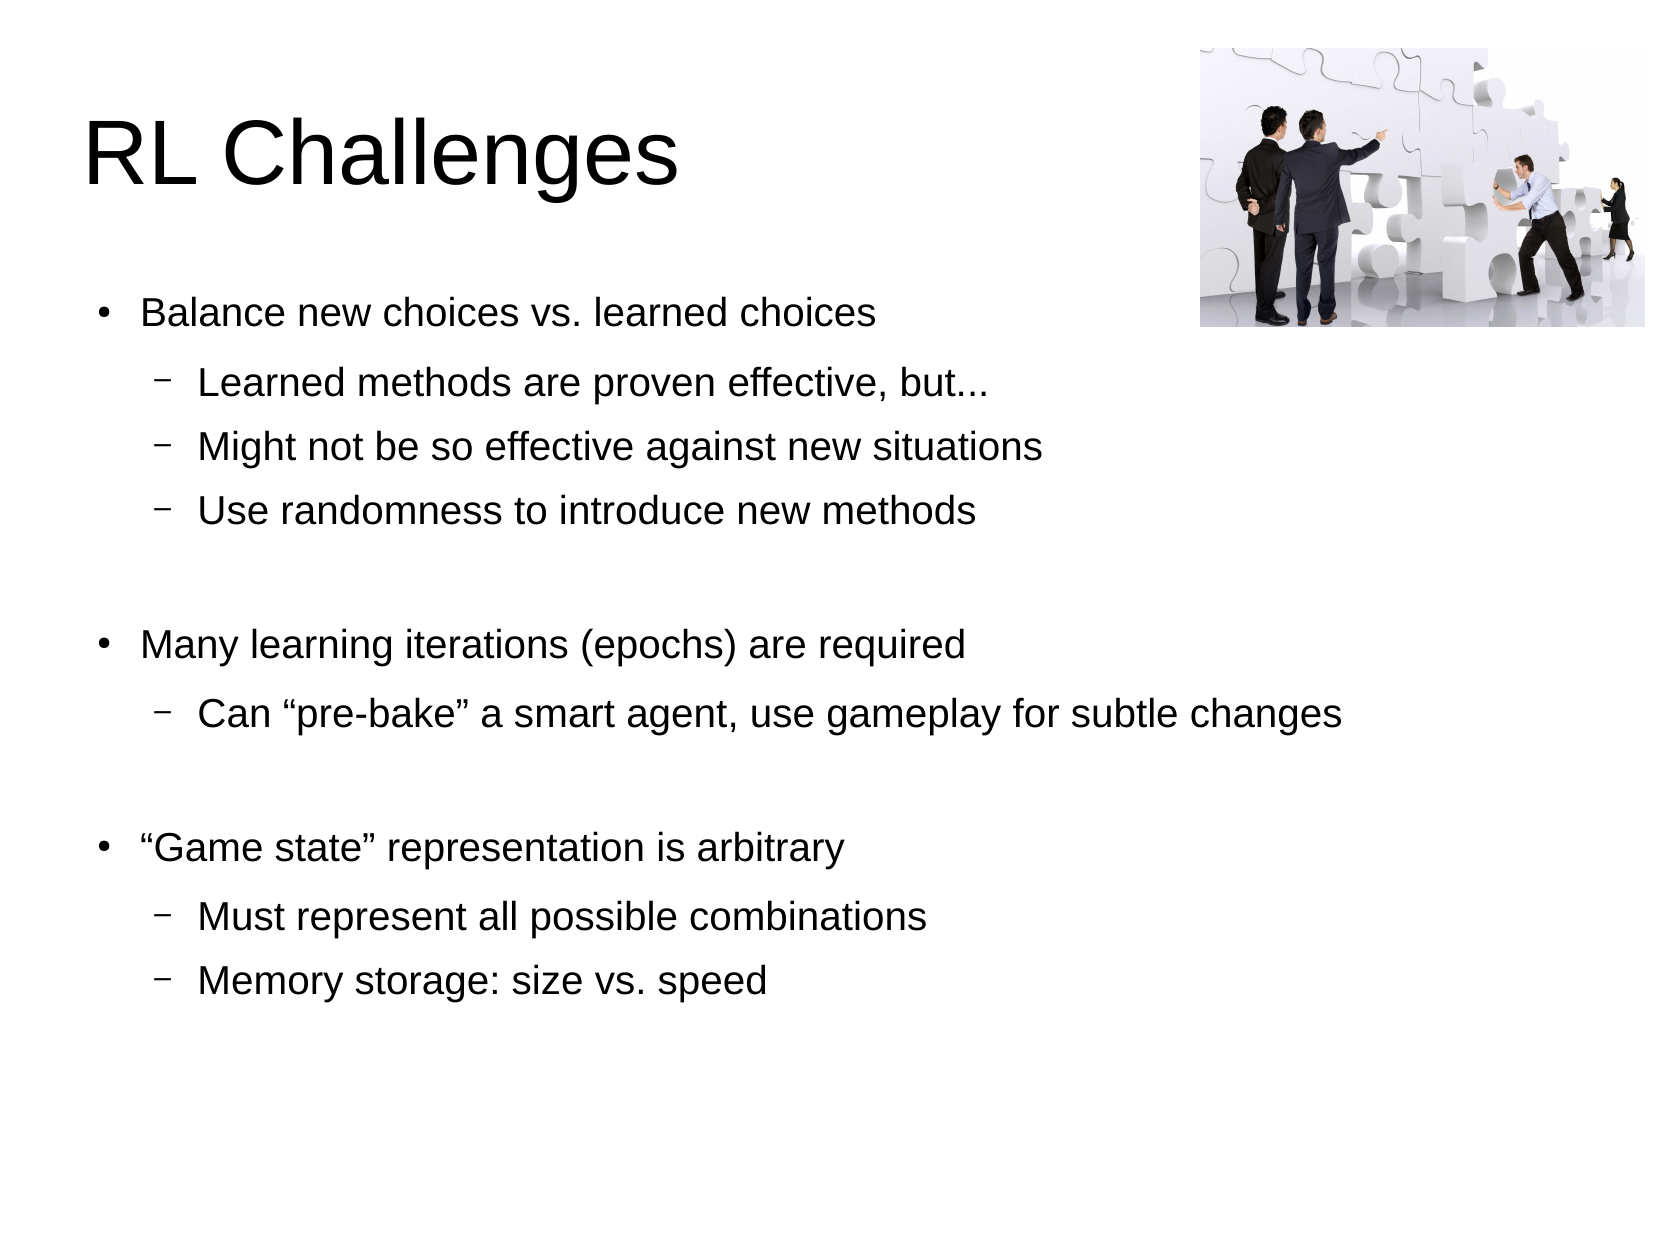

# RL Challenges
Balance new choices vs. learned choices
Learned methods are proven effective, but...
Might not be so effective against new situations
Use randomness to introduce new methods
Many learning iterations (epochs) are required
Can “pre-bake” a smart agent, use gameplay for subtle changes
“Game state” representation is arbitrary
Must represent all possible combinations
Memory storage: size vs. speed